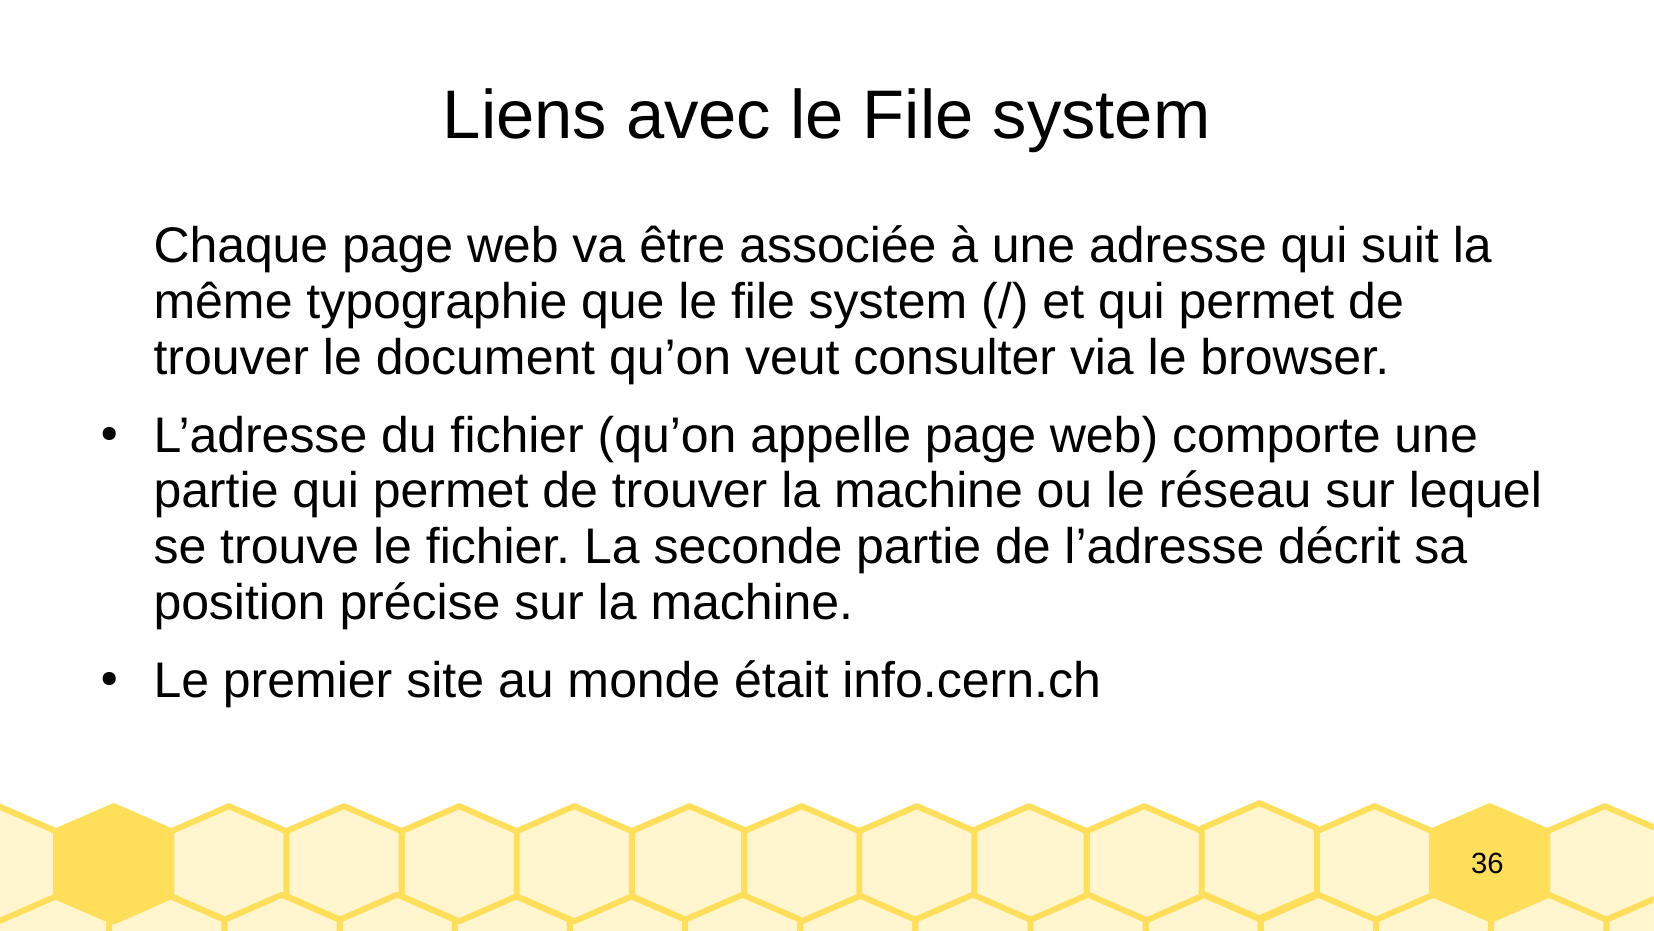

# Liens avec le File system
Chaque page web va être associée à une adresse qui suit la même typographie que le file system (/) et qui permet de trouver le document qu’on veut consulter via le browser.
L’adresse du fichier (qu’on appelle page web) comporte une partie qui permet de trouver la machine ou le réseau sur lequel se trouve le fichier. La seconde partie de l’adresse décrit sa position précise sur la machine.
Le premier site au monde était info.cern.ch